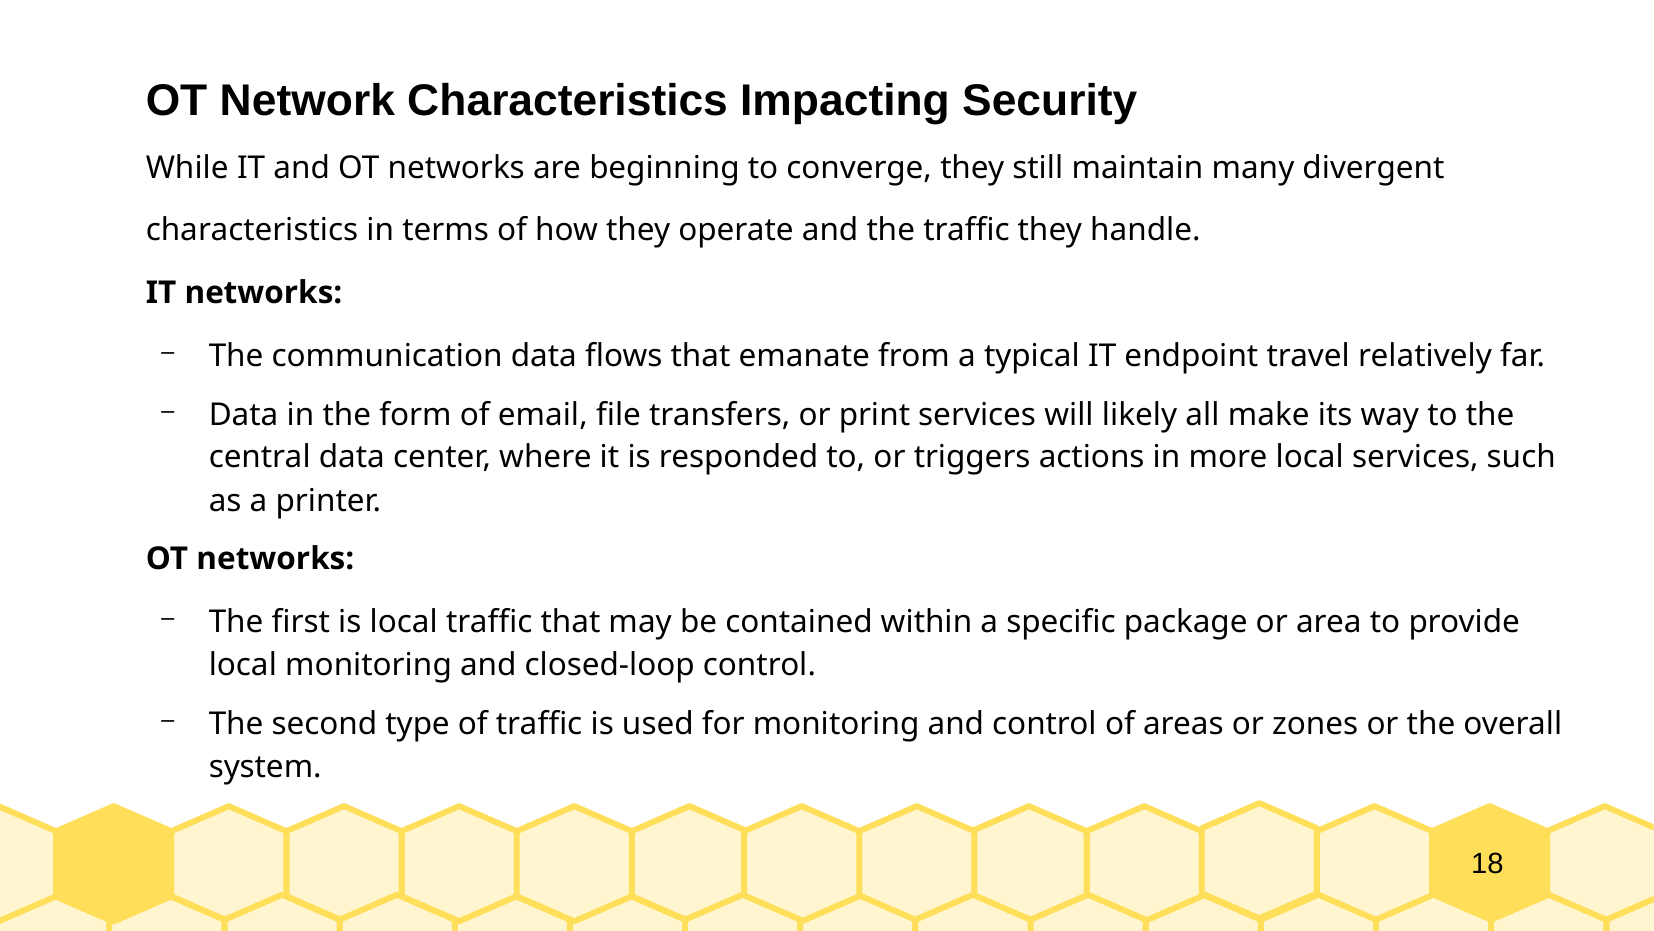

# OT Network Characteristics Impacting Security
While IT and OT networks are beginning to converge, they still maintain many divergent
characteristics in terms of how they operate and the traffic they handle.
IT networks:
The communication data flows that emanate from a typical IT endpoint travel relatively far.
Data in the form of email, file transfers, or print services will likely all make its way to the central data center, where it is responded to, or triggers actions in more local services, such as a printer.
OT networks:
The first is local traffic that may be contained within a specific package or area to provide local monitoring and closed-loop control.
The second type of traffic is used for monitoring and control of areas or zones or the overall system.